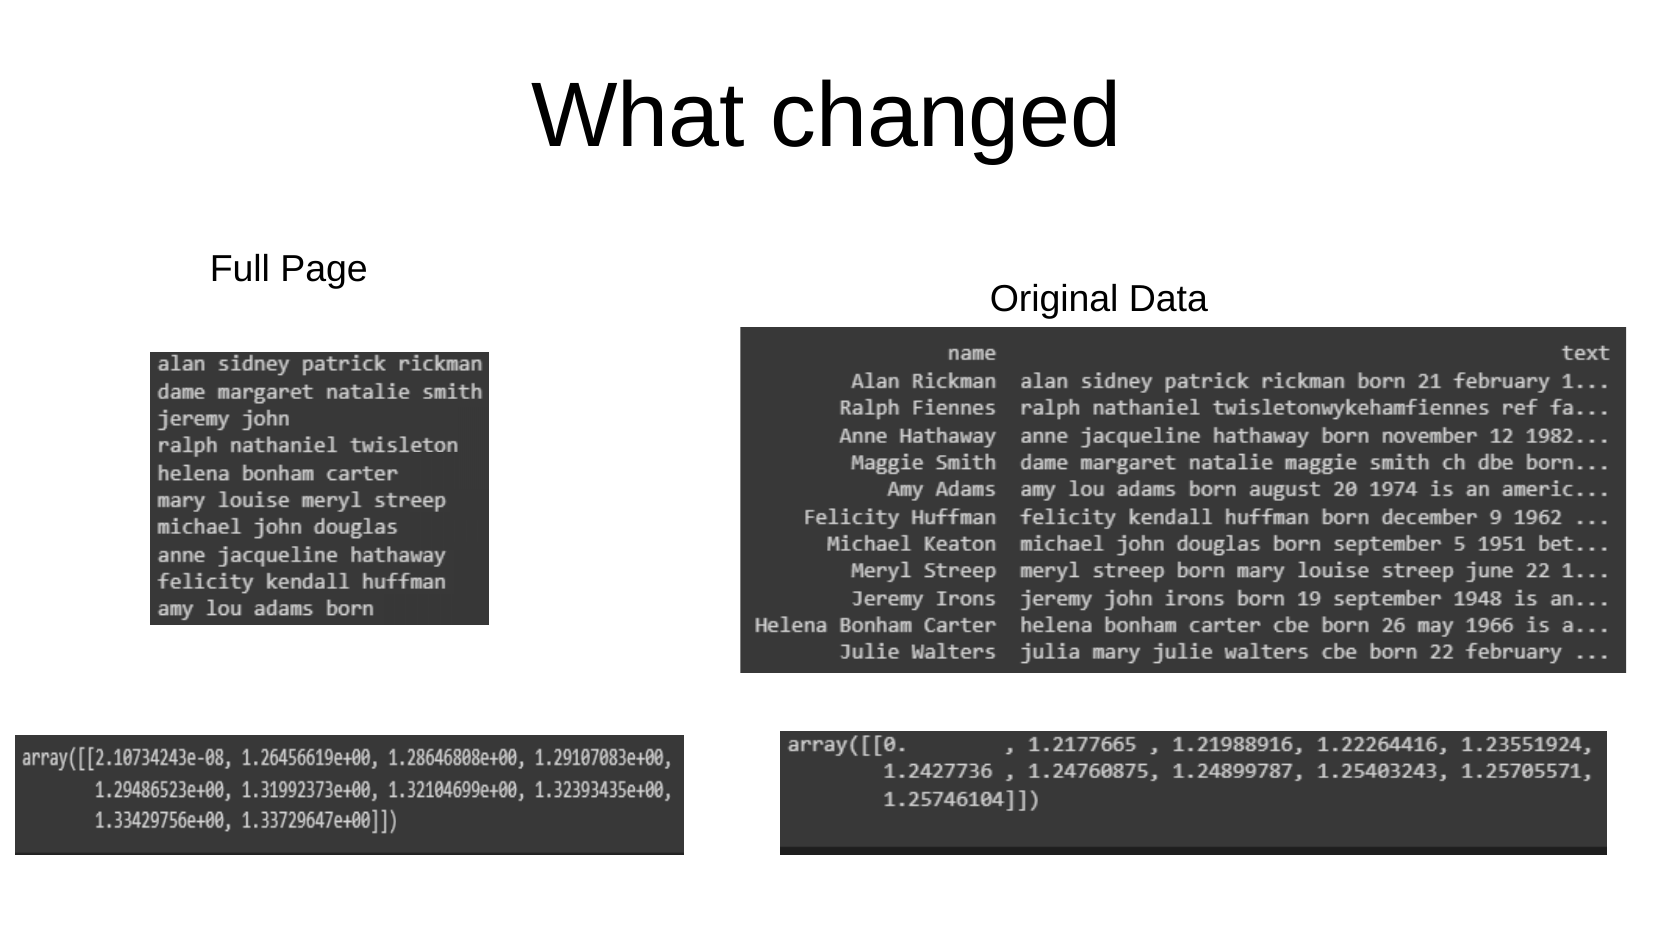

# What changed
Full Page
Original Data